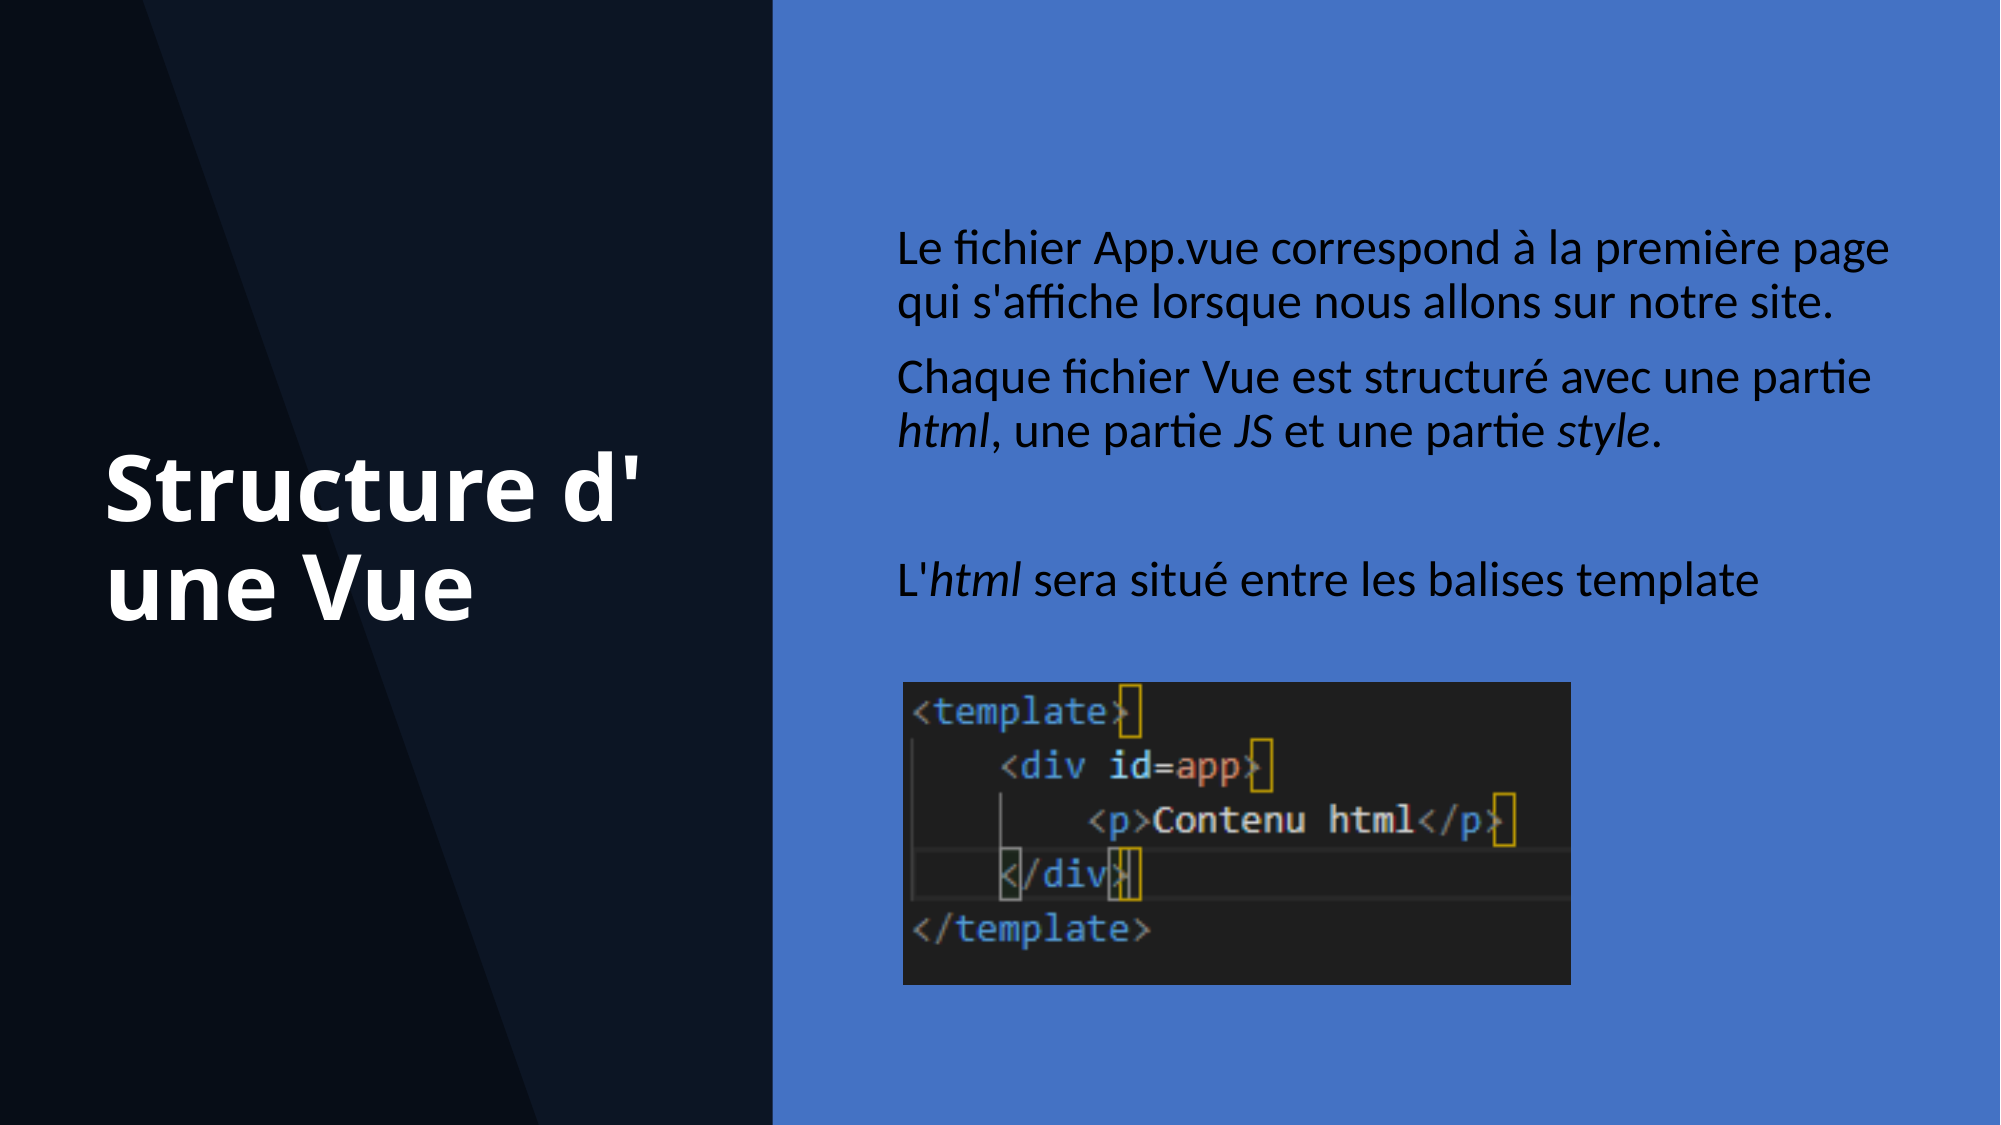

# Structure d'une Vue
Le fichier App.vue correspond à la première page qui s'affiche lorsque nous allons sur notre site.
Chaque fichier Vue est structuré avec une partie html, une partie JS et une partie style.
L'html sera situé entre les balises template